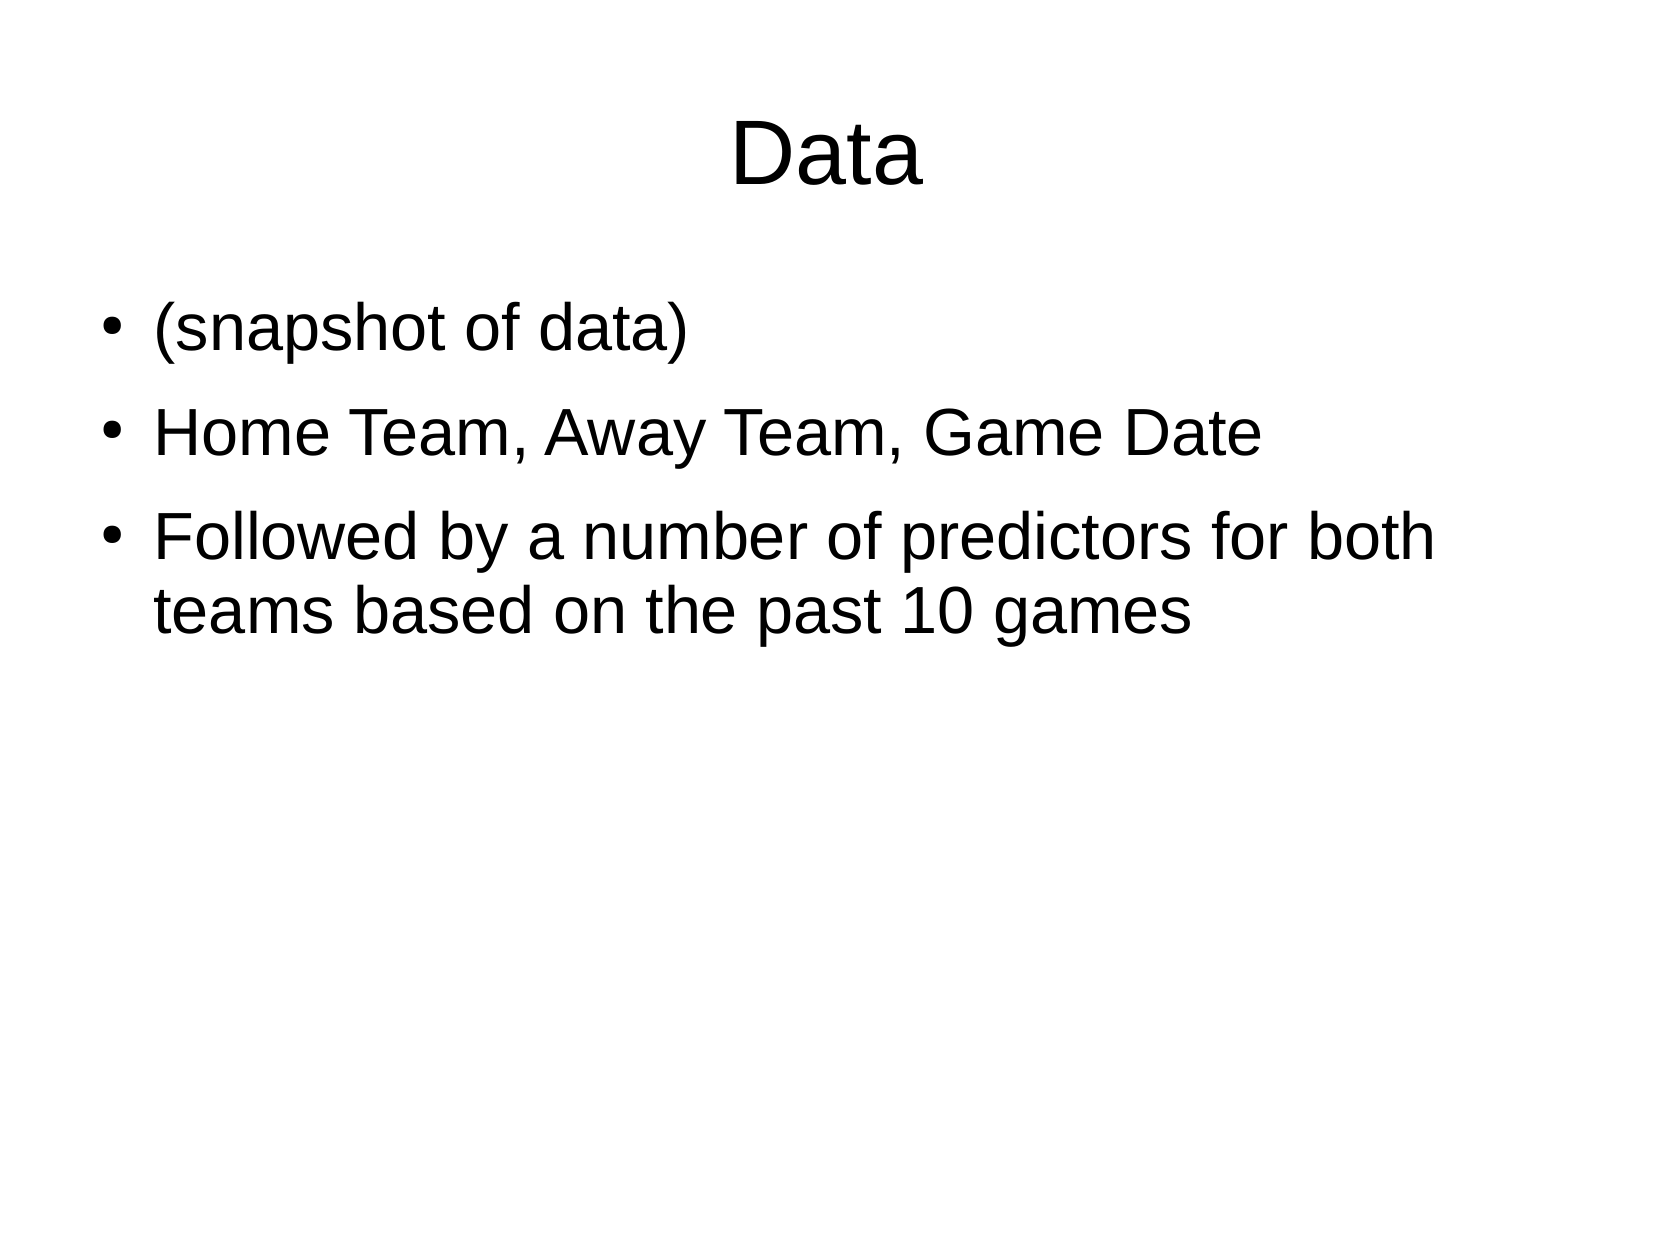

# Data
(snapshot of data)
Home Team, Away Team, Game Date
Followed by a number of predictors for both teams based on the past 10 games